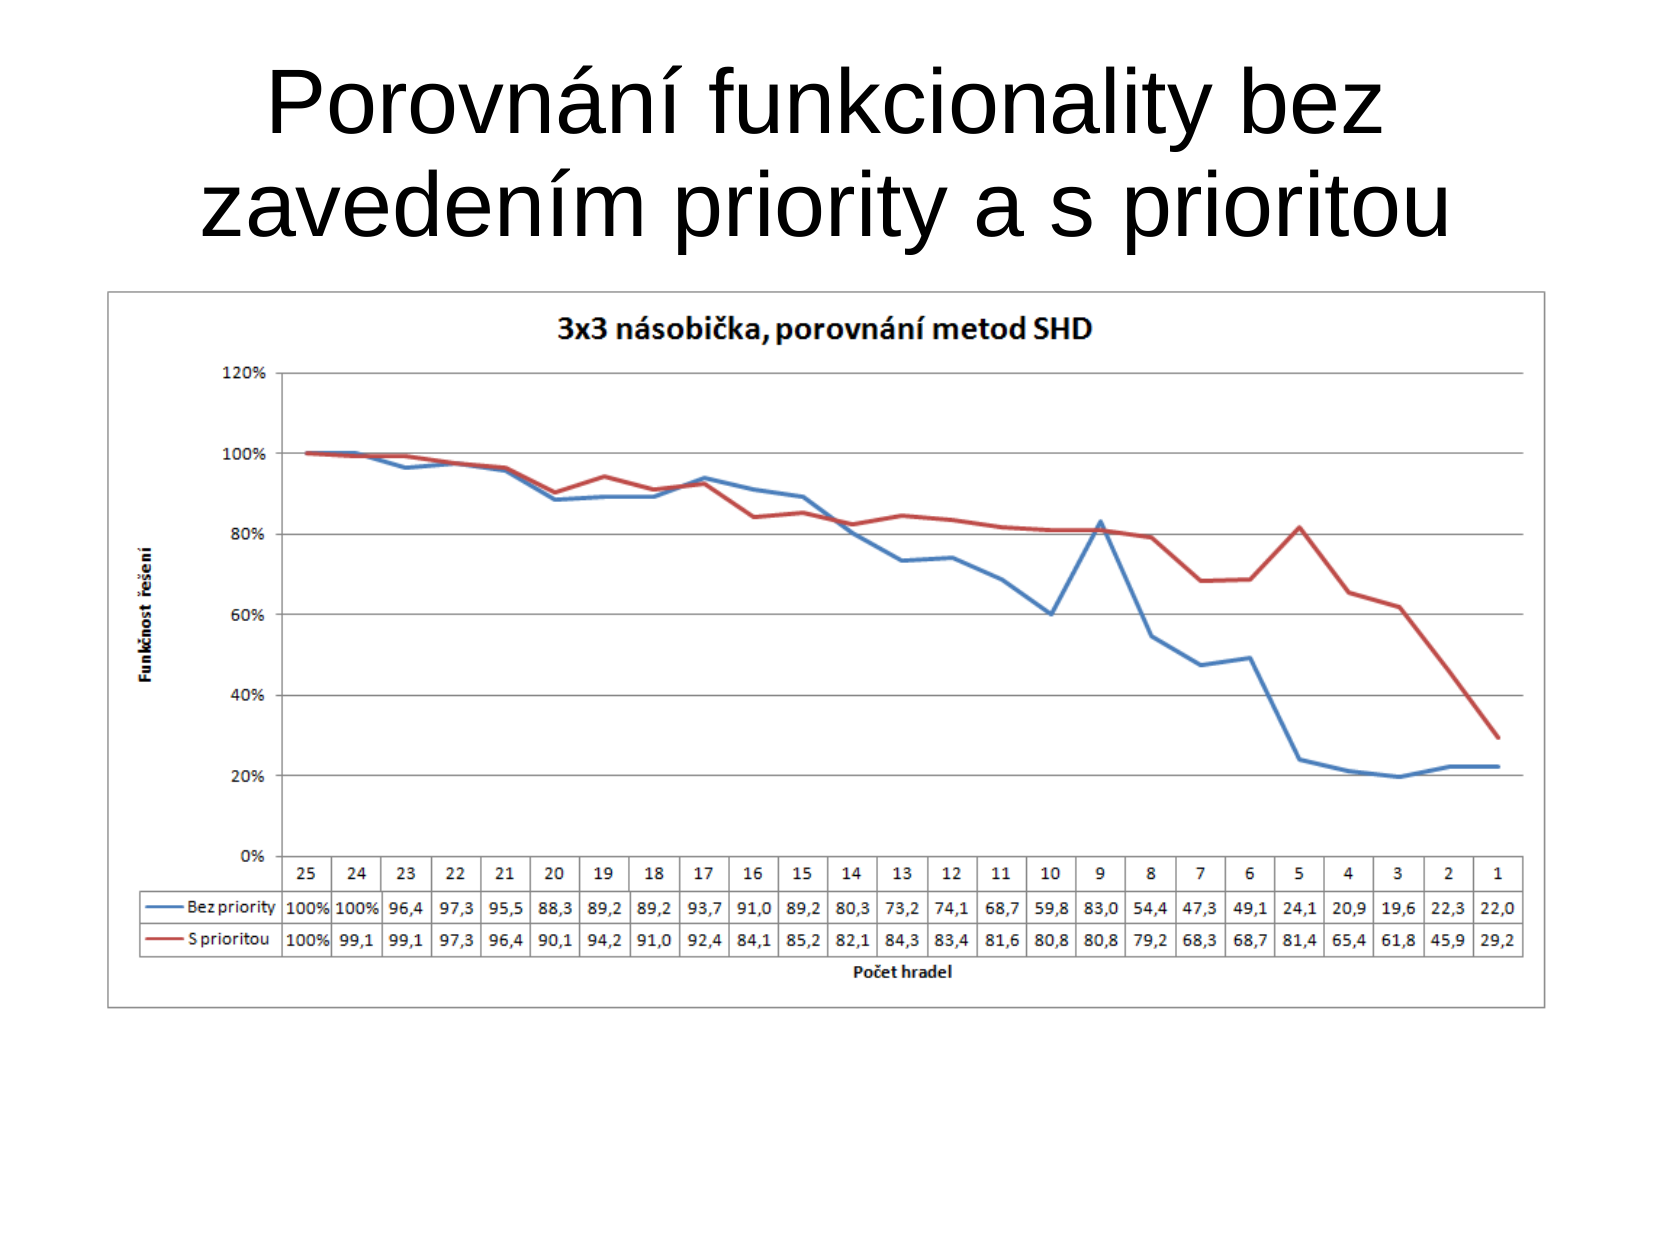

# Porovnání funkcionality bez zavedením priority a s prioritou